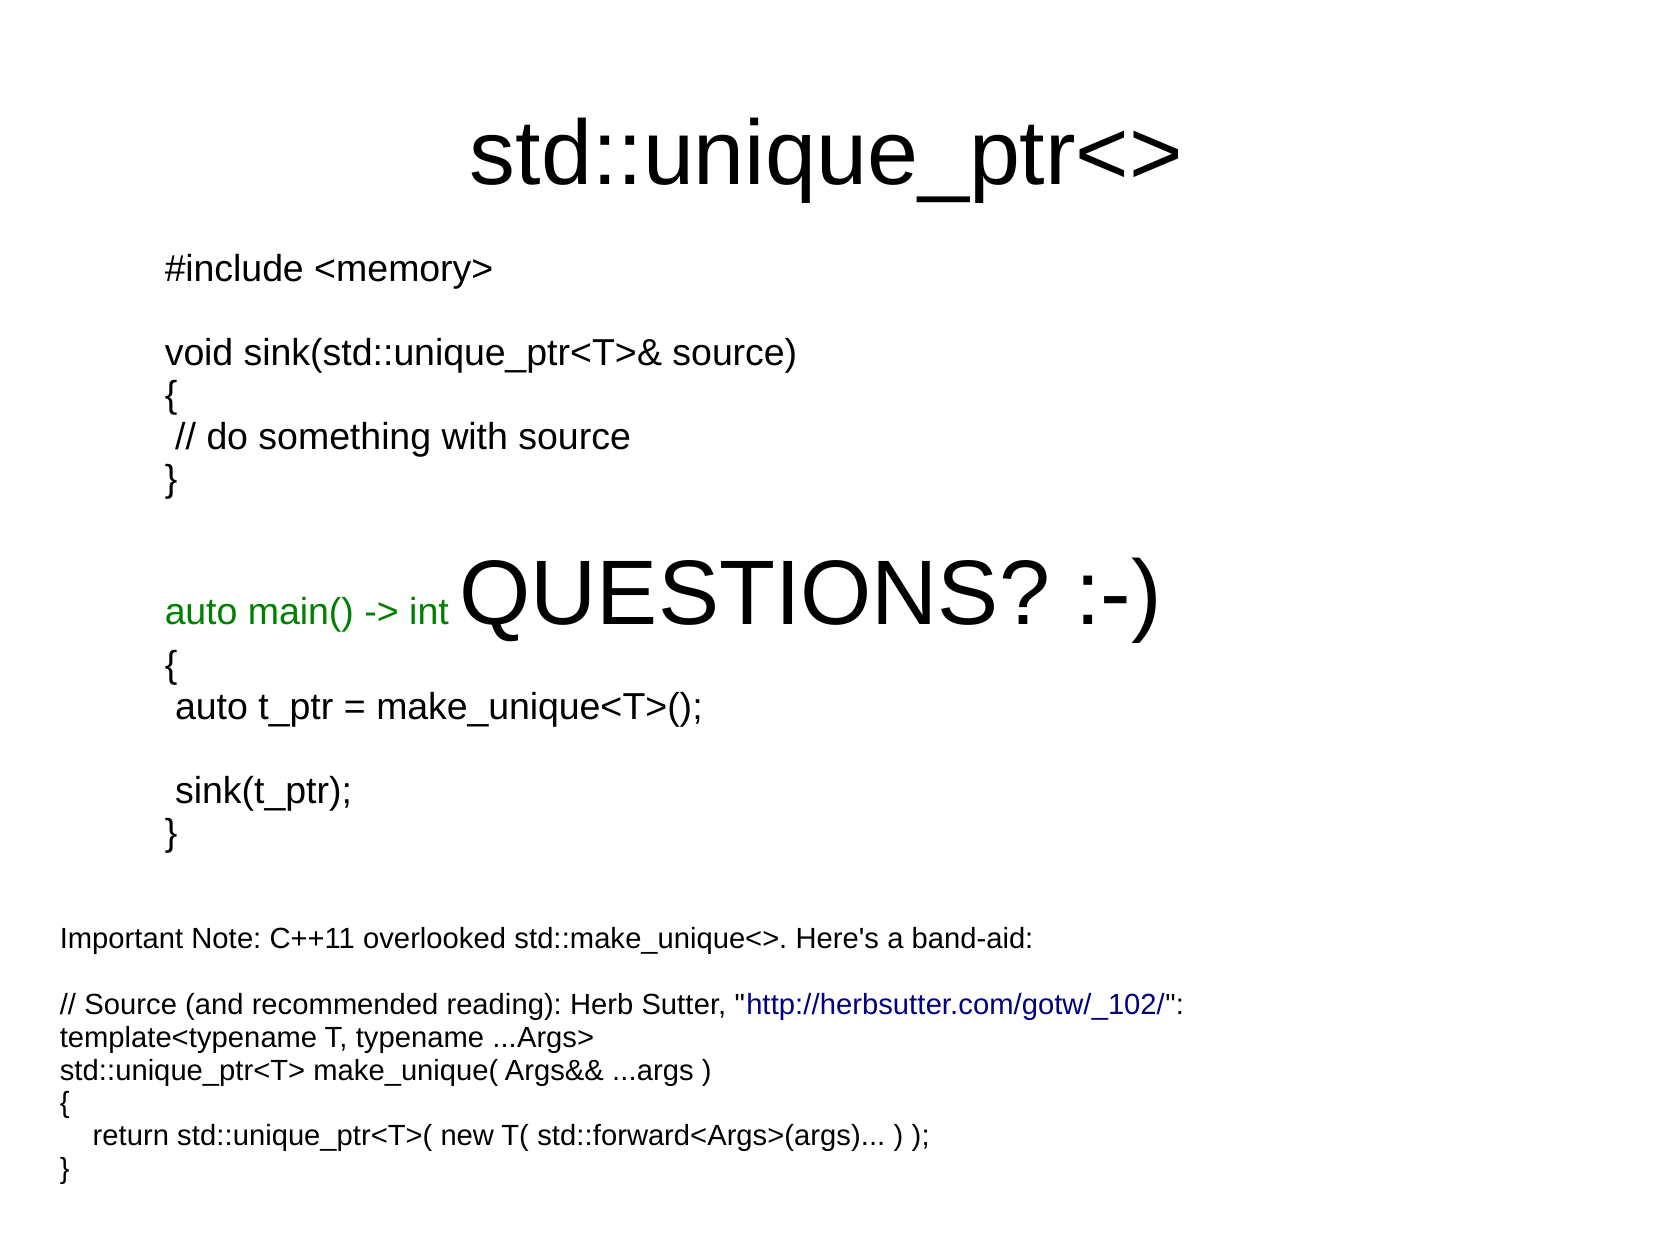

# std::unique_ptr<>
#include <memory>
void sink(std::unique_ptr<T>& source)
{
 // do something with source
}
auto main() -> int QUESTIONS? :-)
{
 auto t_ptr = make_unique<T>();
 sink(t_ptr);
}
Important Note: C++11 overlooked std::make_unique<>. Here's a band-aid:
// Source (and recommended reading): Herb Sutter, "http://herbsutter.com/gotw/_102/":
template<typename T, typename ...Args>
std::unique_ptr<T> make_unique( Args&& ...args )
{
 return std::unique_ptr<T>( new T( std::forward<Args>(args)... ) );
}